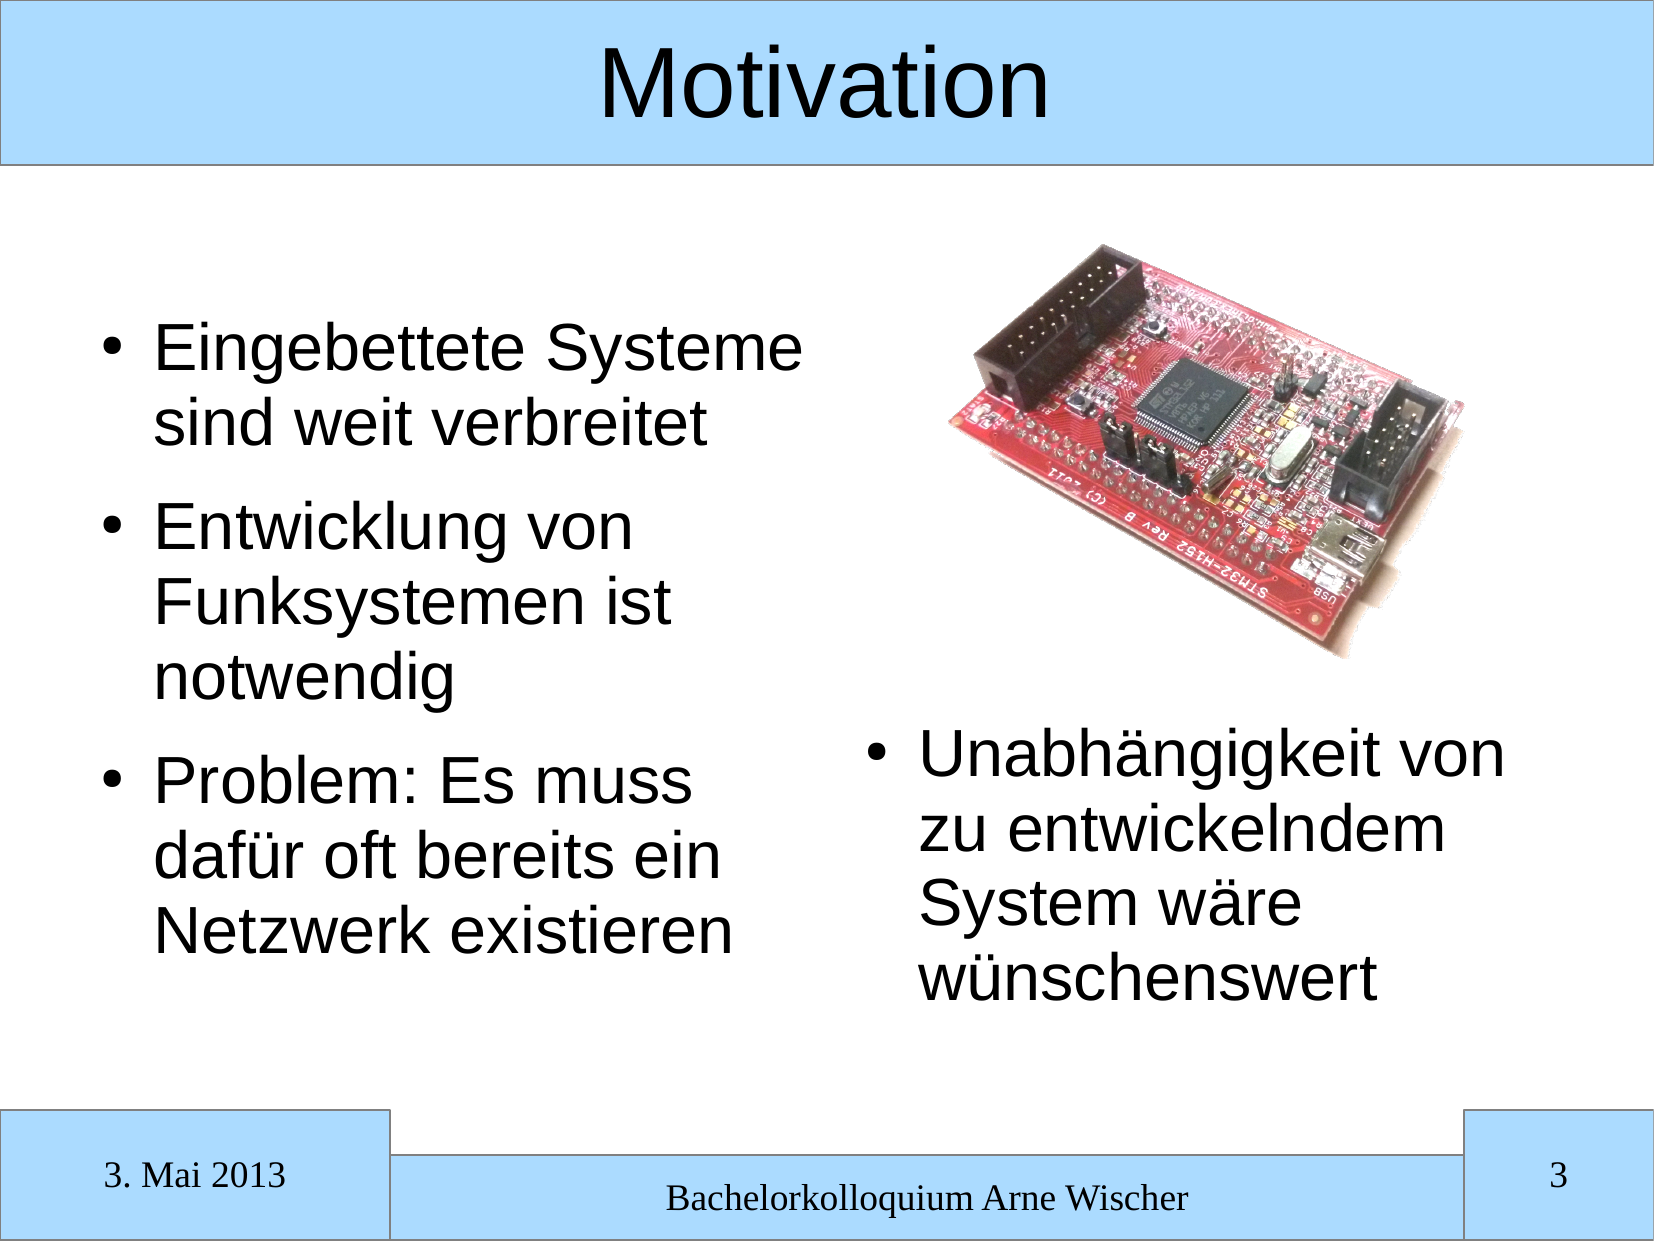

# Motivation
Eingebettete Systeme sind weit verbreitet
Entwicklung von Funksystemen ist notwendig
Problem: Es muss dafür oft bereits ein Netzwerk existieren
Unabhängigkeit von zu entwickelndem System wäre wünschenswert
3. Mai 2013
3
Bachelorkolloquium Arne Wischer